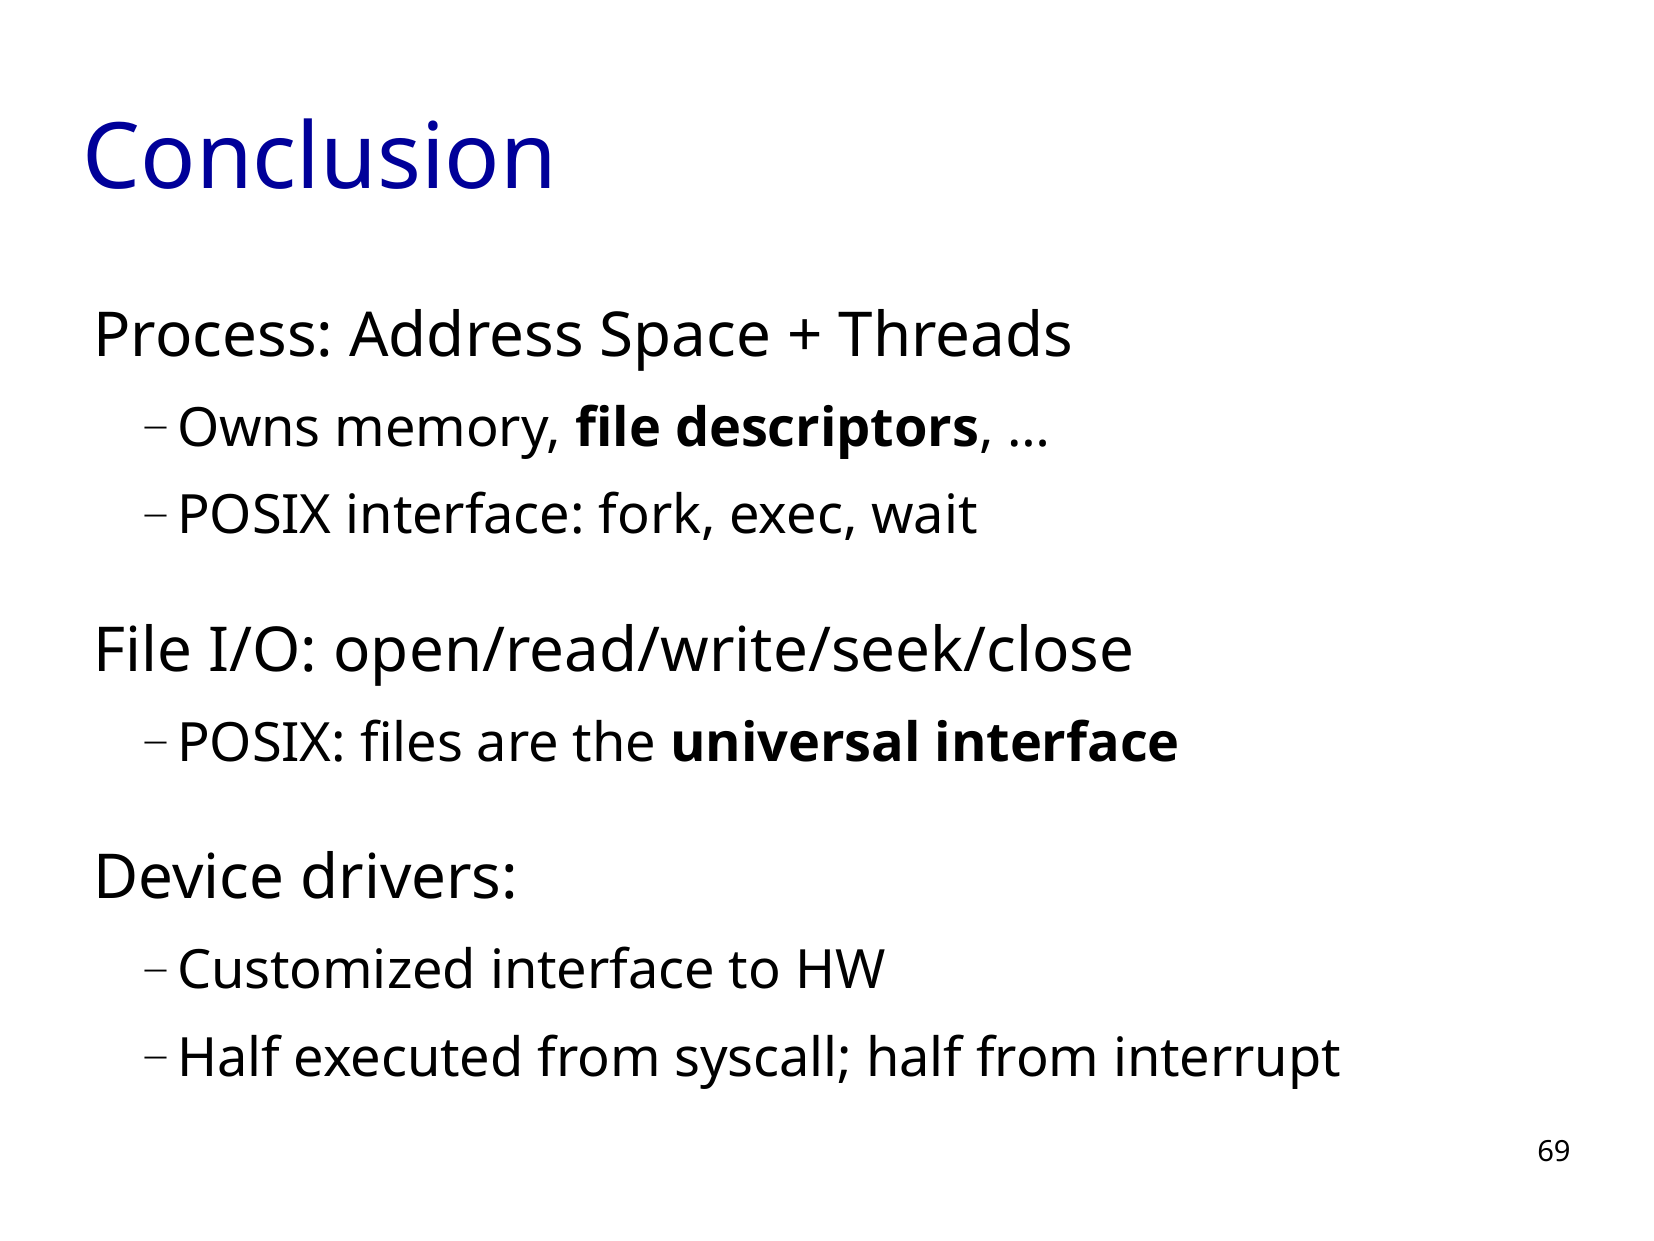

# Conclusion
Process: Address Space + Threads
Owns memory, file descriptors, …
POSIX interface: fork, exec, wait
File I/O: open/read/write/seek/close
POSIX: files are the universal interface
Device drivers:
Customized interface to HW
Half executed from syscall; half from interrupt
69